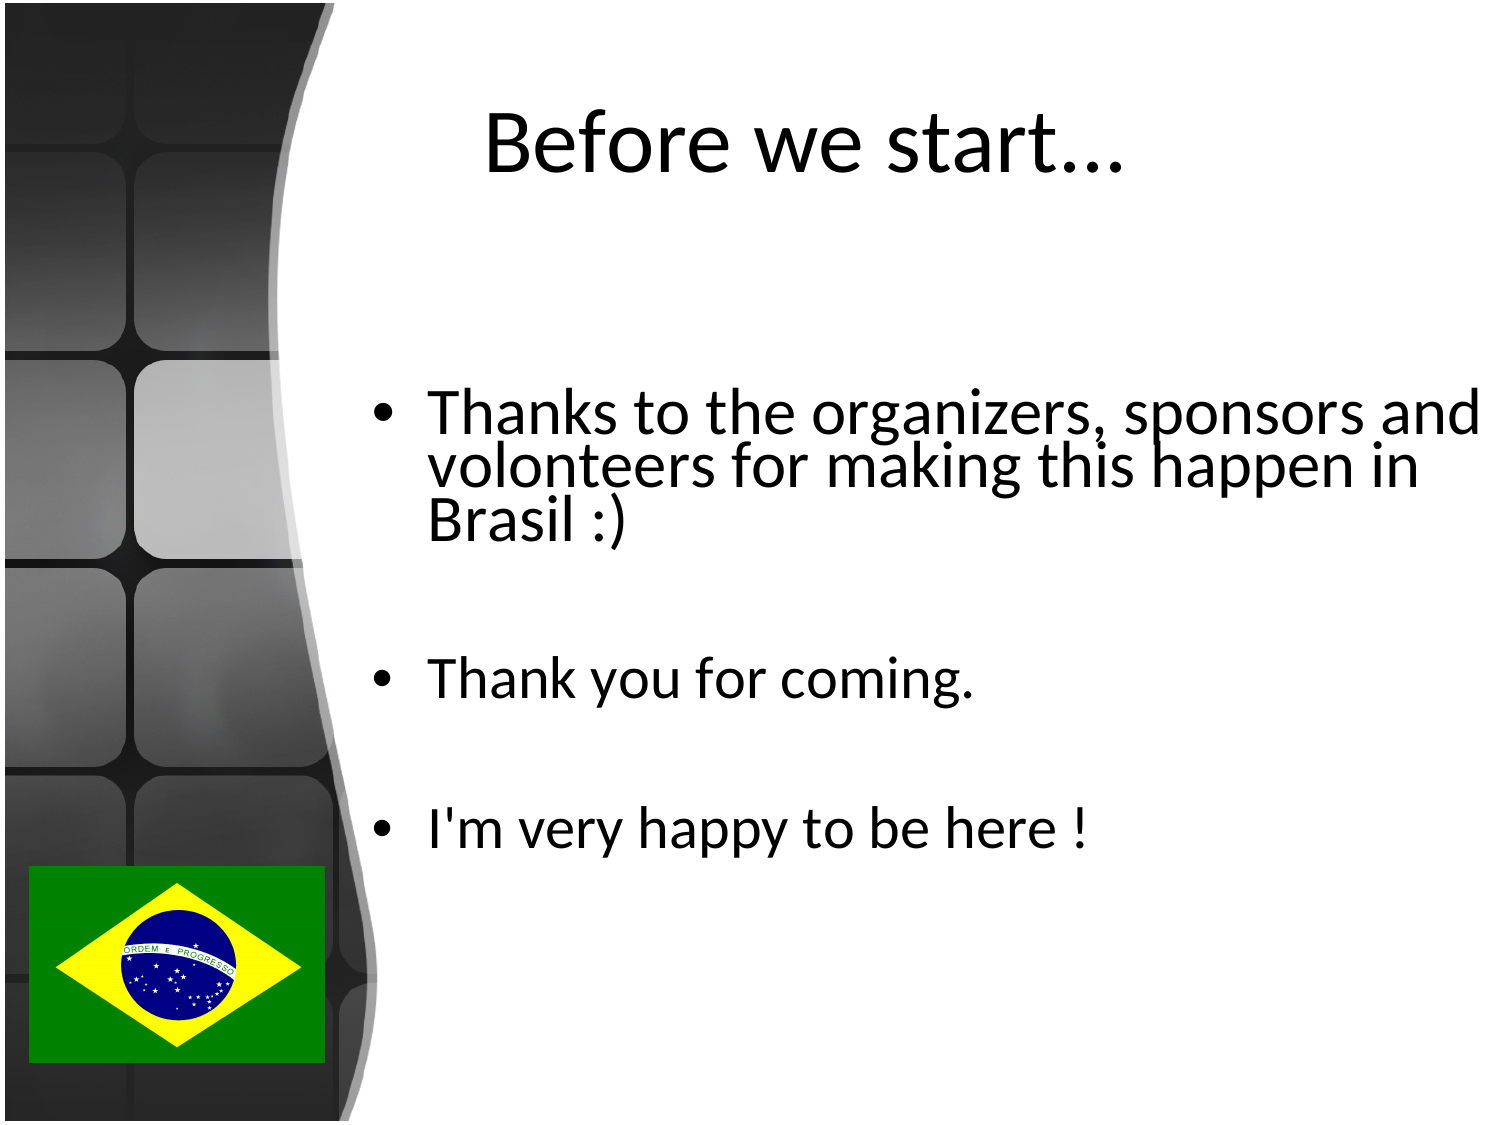

# Before we start...
Thanks to the organizers, sponsors and volonteers for making this happen in Brasil :)
Thank you for coming.
I'm very happy to be here !